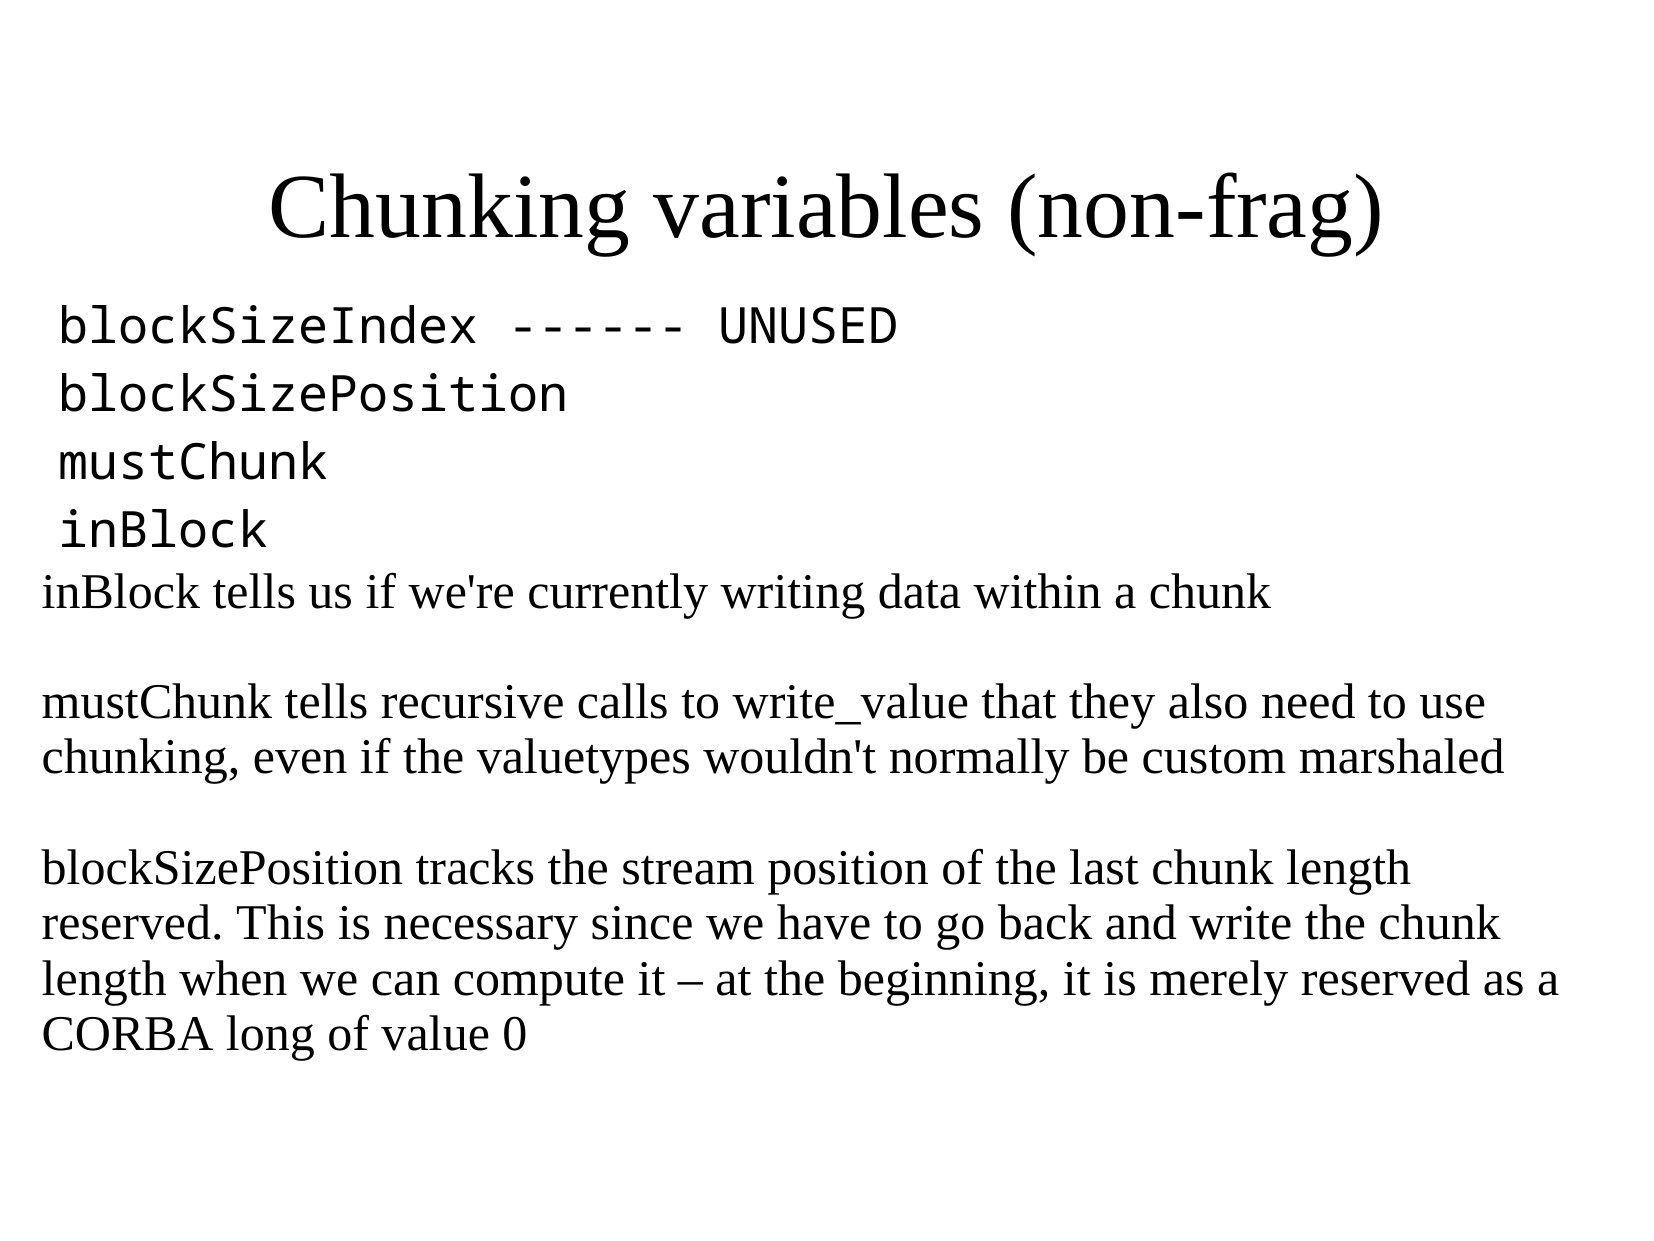

# Chunking variables (non-frag)
blockSizeIndex ------ UNUSED
blockSizePosition
mustChunk
inBlock
inBlock tells us if we're currently writing data within a chunk
mustChunk tells recursive calls to write_value that they also need to use chunking, even if the valuetypes wouldn't normally be custom marshaled
blockSizePosition tracks the stream position of the last chunk length reserved. This is necessary since we have to go back and write the chunk length when we can compute it – at the beginning, it is merely reserved as a CORBA long of value 0